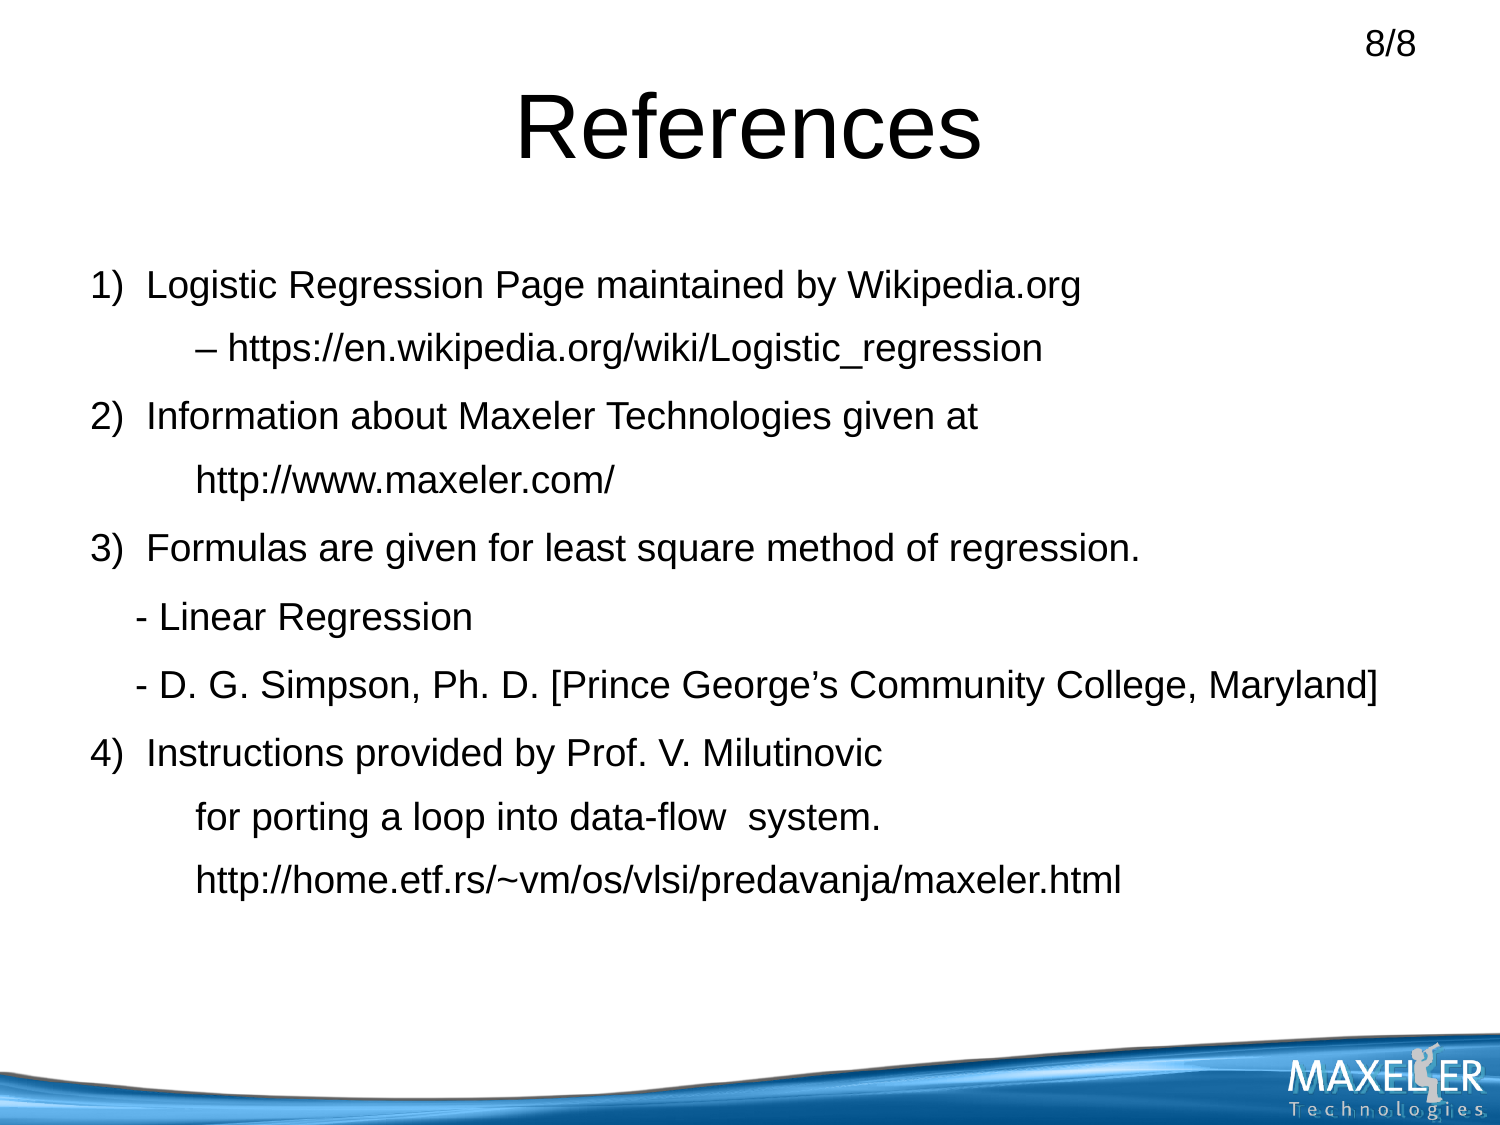

8/8
# References
 Logistic Regression Page maintained by Wikipedia.org
– https://en.wikipedia.org/wiki/Logistic_regression
 Information about Maxeler Technologies given at
http://www.maxeler.com/
 Formulas are given for least square method of regression.
- Linear Regression
- D. G. Simpson, Ph. D. [Prince George’s Community College, Maryland]
 Instructions provided by Prof. V. Milutinovic
for porting a loop into data-flow system.
http://home.etf.rs/~vm/os/vlsi/predavanja/maxeler.html